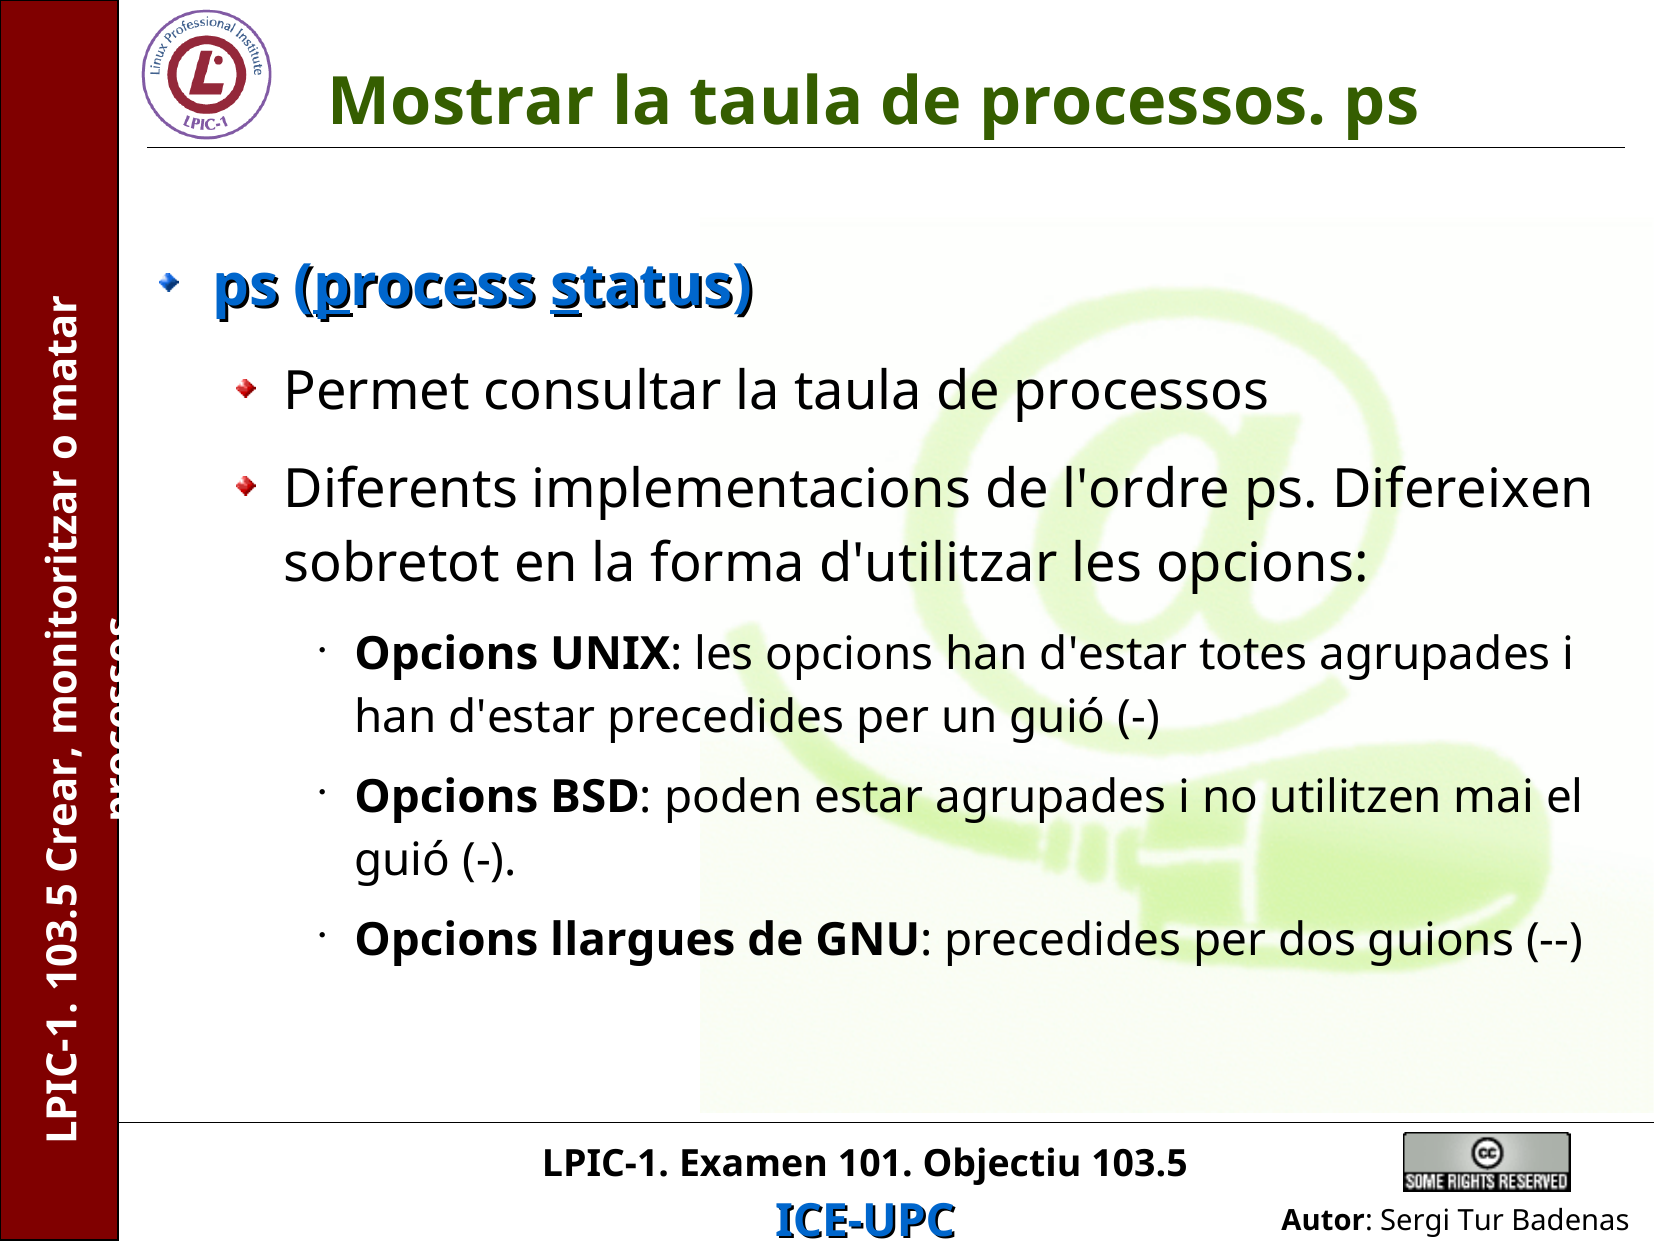

# Mostrar la taula de processos. ps
ps (process status)
Permet consultar la taula de processos
Diferents implementacions de l'ordre ps. Difereixen sobretot en la forma d'utilitzar les opcions:
Opcions UNIX: les opcions han d'estar totes agrupades i han d'estar precedides per un guió (-)
Opcions BSD: poden estar agrupades i no utilitzen mai el guió (-).
Opcions llargues de GNU: precedides per dos guions (--)